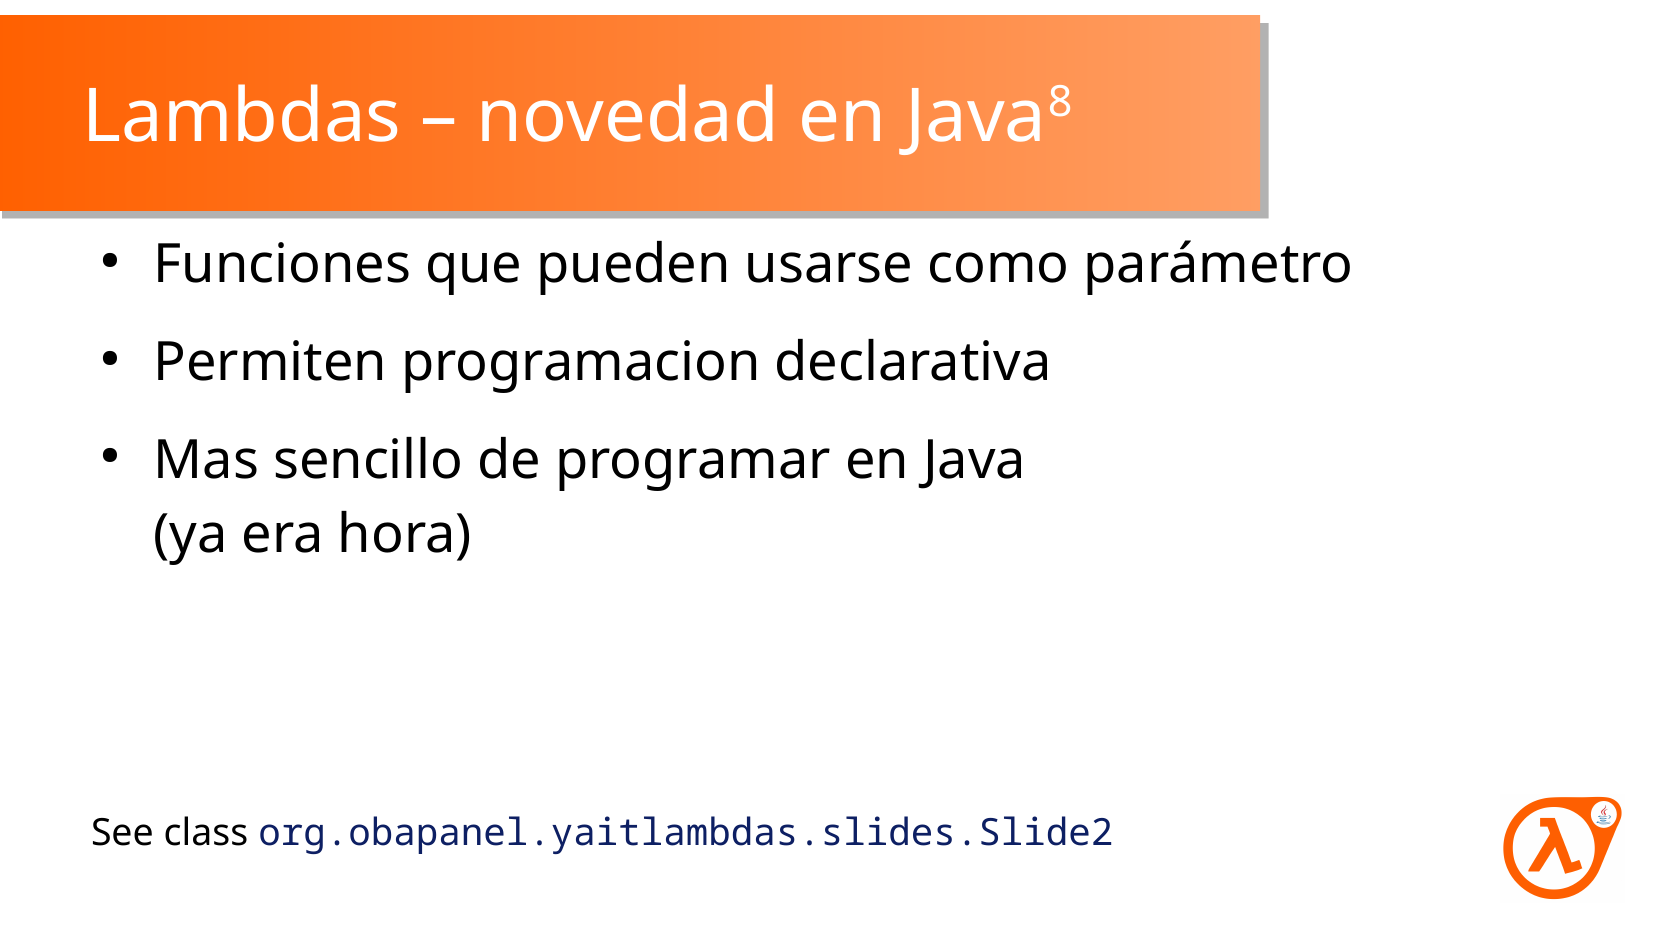

# Lambdas – novedad en Java8
Funciones que pueden usarse como parámetro
Permiten programacion declarativa
Mas sencillo de programar en Java
(ya era hora)
See class org.obapanel.yaitlambdas.slides.Slide2